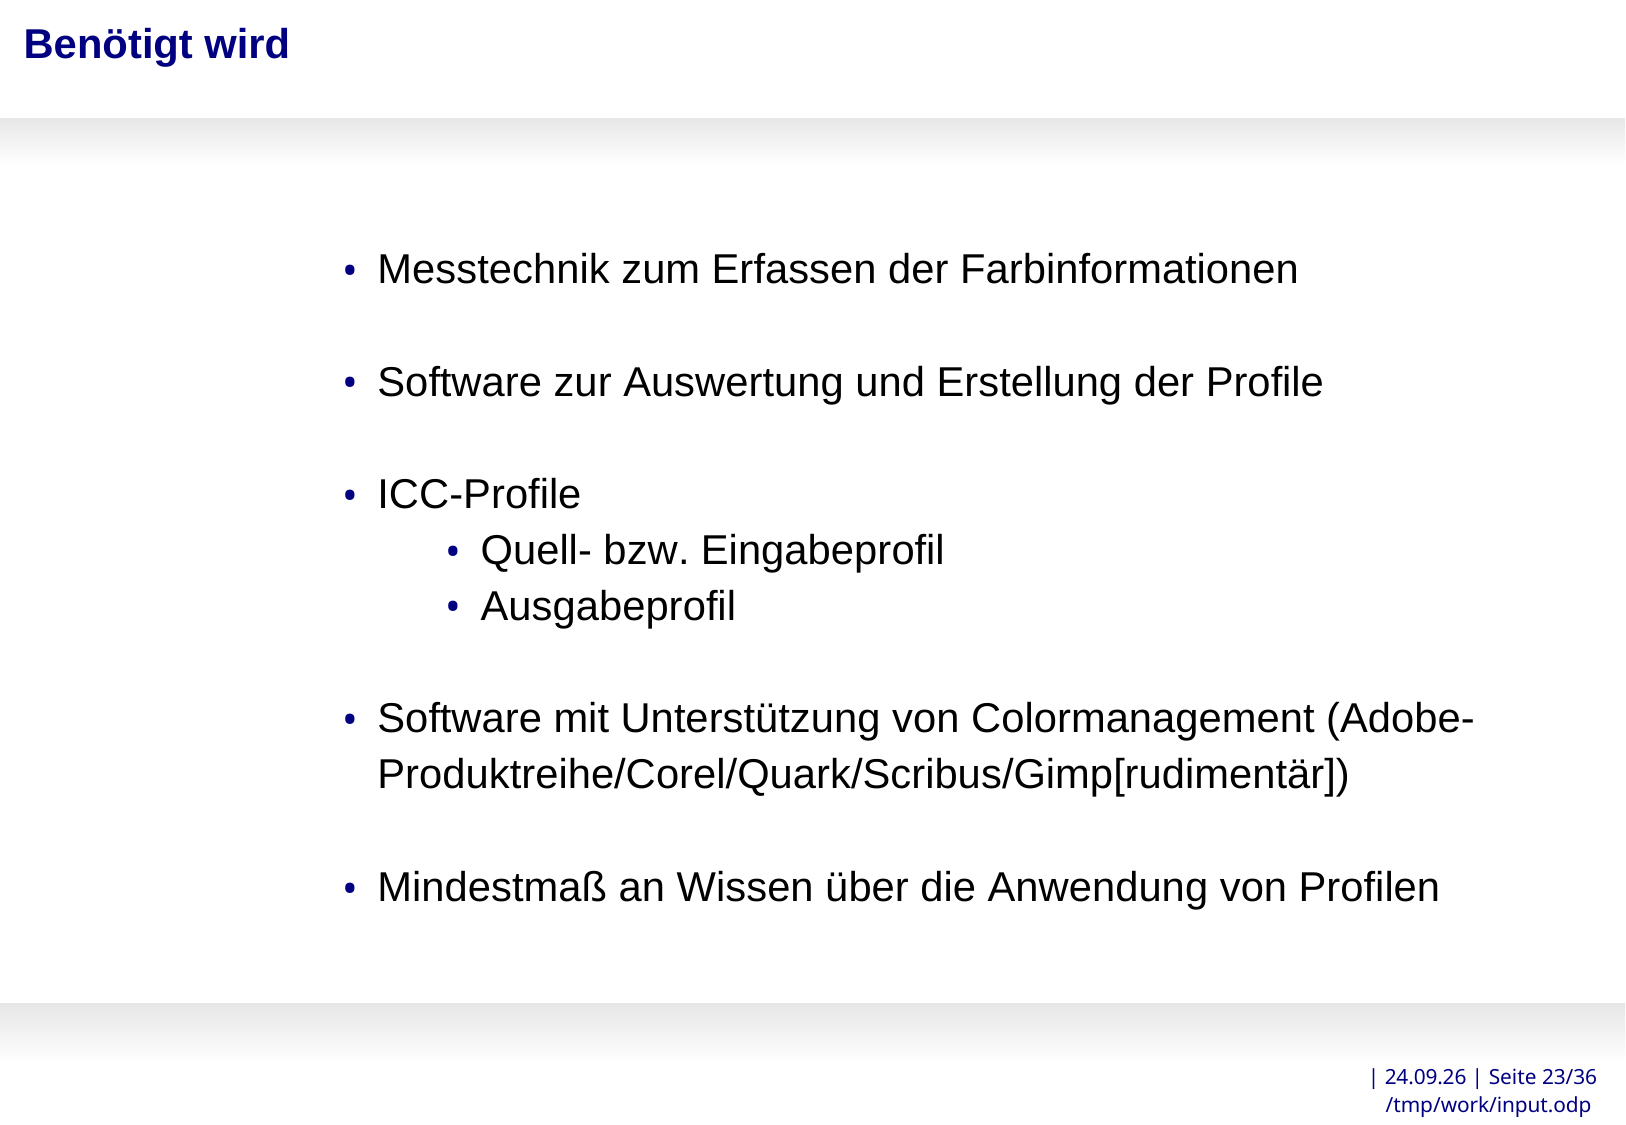

# Benötigt wird
Messtechnik zum Erfassen der Farbinformationen
Software zur Auswertung und Erstellung der Profile
ICC-Profile
Quell- bzw. Eingabeprofil
Ausgabeprofil
Software mit Unterstützung von Colormanagement (Adobe-Produktreihe/Corel/Quark/Scribus/Gimp[rudimentär])
Mindestmaß an Wissen über die Anwendung von Profilen